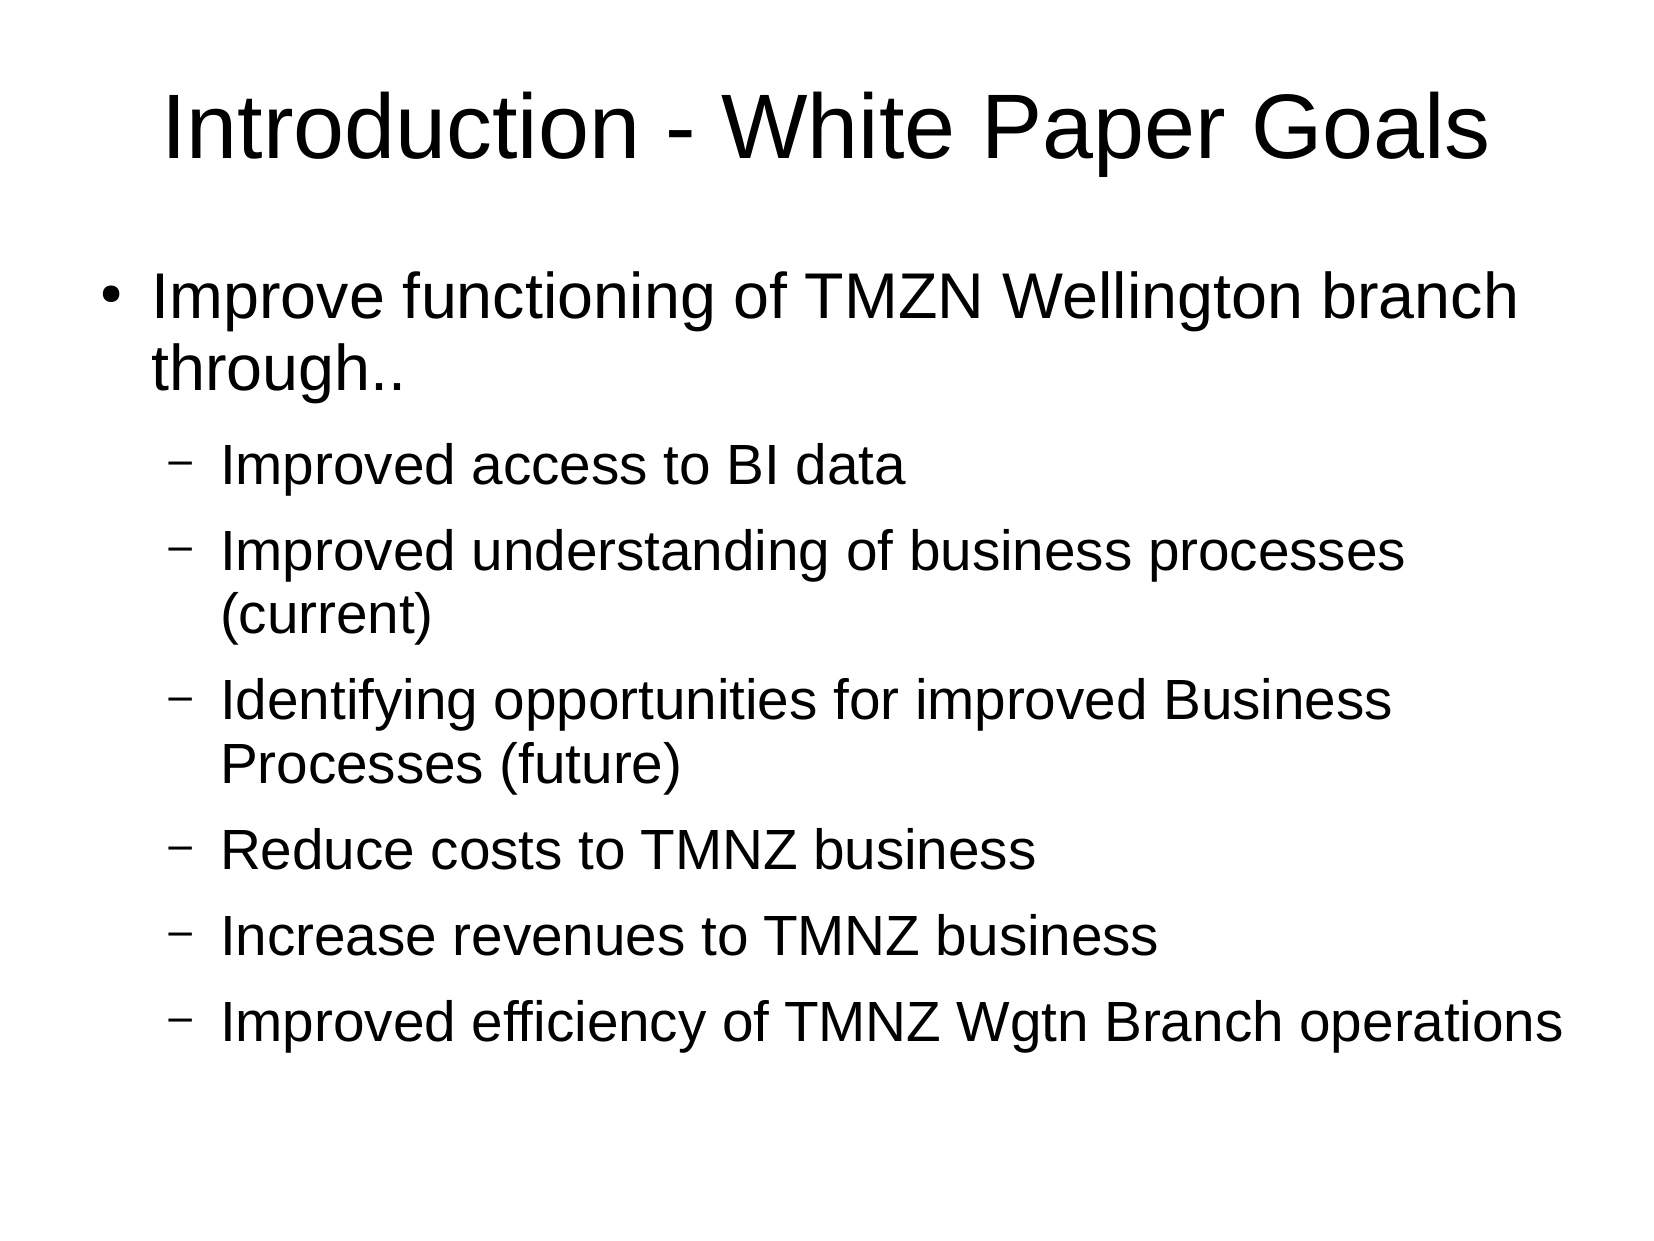

# Introduction - White Paper Goals
Improve functioning of TMZN Wellington branch through..
Improved access to BI data
Improved understanding of business processes (current)
Identifying opportunities for improved Business Processes (future)
Reduce costs to TMNZ business
Increase revenues to TMNZ business
Improved efficiency of TMNZ Wgtn Branch operations